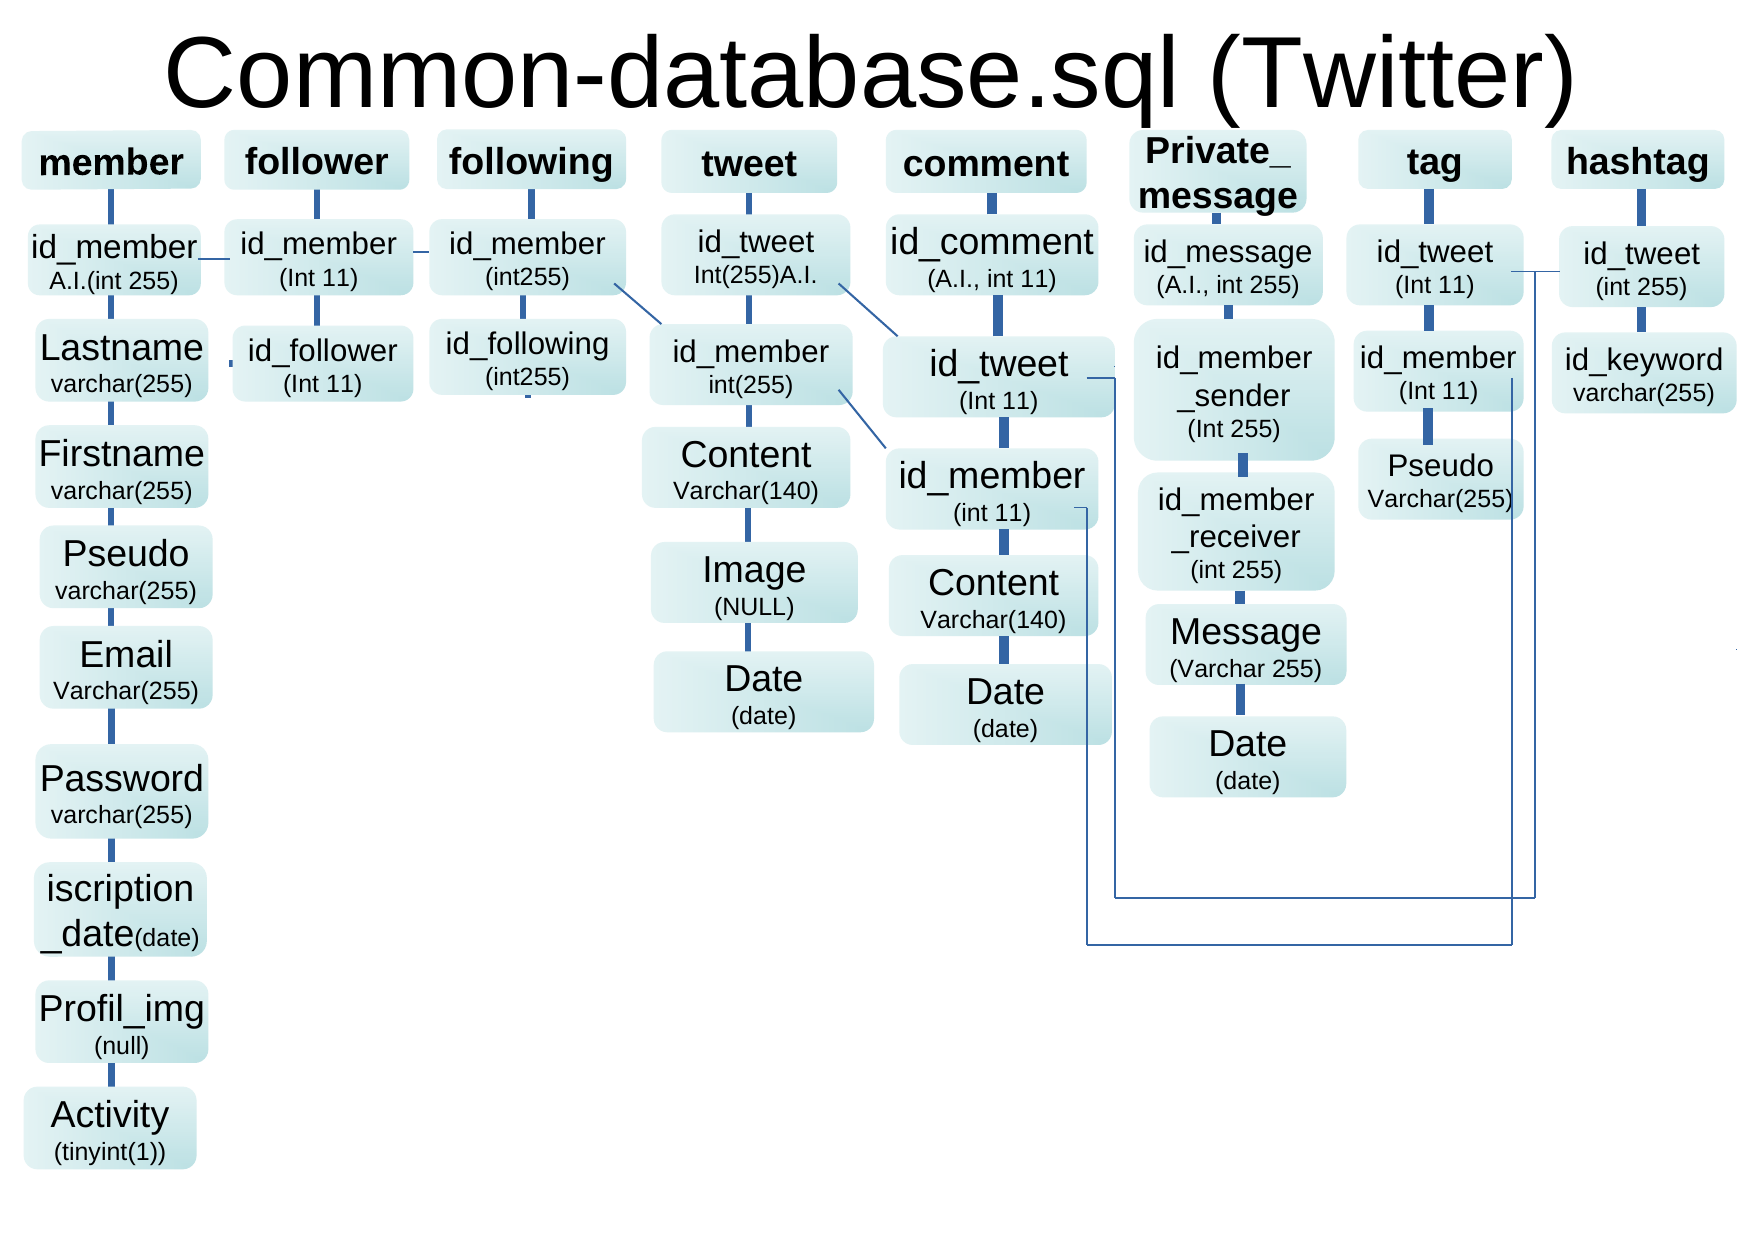

# Common-database.sql (Twitter)
following
follower
member
id_member
(int255)
id_member
(Int 11)
id_following
(int255)
id_follower
(Int 11)
tweet
comment
Private_
message
tag
hashtag
id_tweet
Int(255)A.I.
id_comment
(A.I., int 11)
id_member
A.I.(int 255)
id_message
(A.I., int 255)
id_tweet
(Int 11)
id_tweet
(int 255)
Lastname
varchar(255)
id_member
_sender
(Int 255)
id_member
int(255)
id_member
(Int 11)
id_keyword
varchar(255)
id_tweet
(Int 11)
Firstname
varchar(255)
Content
Varchar(140)
Pseudo
Varchar(255)
id_member
(int 11)
id_member
_receiver
(int 255)
Pseudo
varchar(255)
Image
(NULL)
Content
Varchar(140)
Message
(Varchar 255)
Email
Varchar(255)
Date
(date)
Date
(date)
Date
(date)
Password
varchar(255)
iscription
_date(date)
Profil_img
(null)
Activity
(tinyint(1))